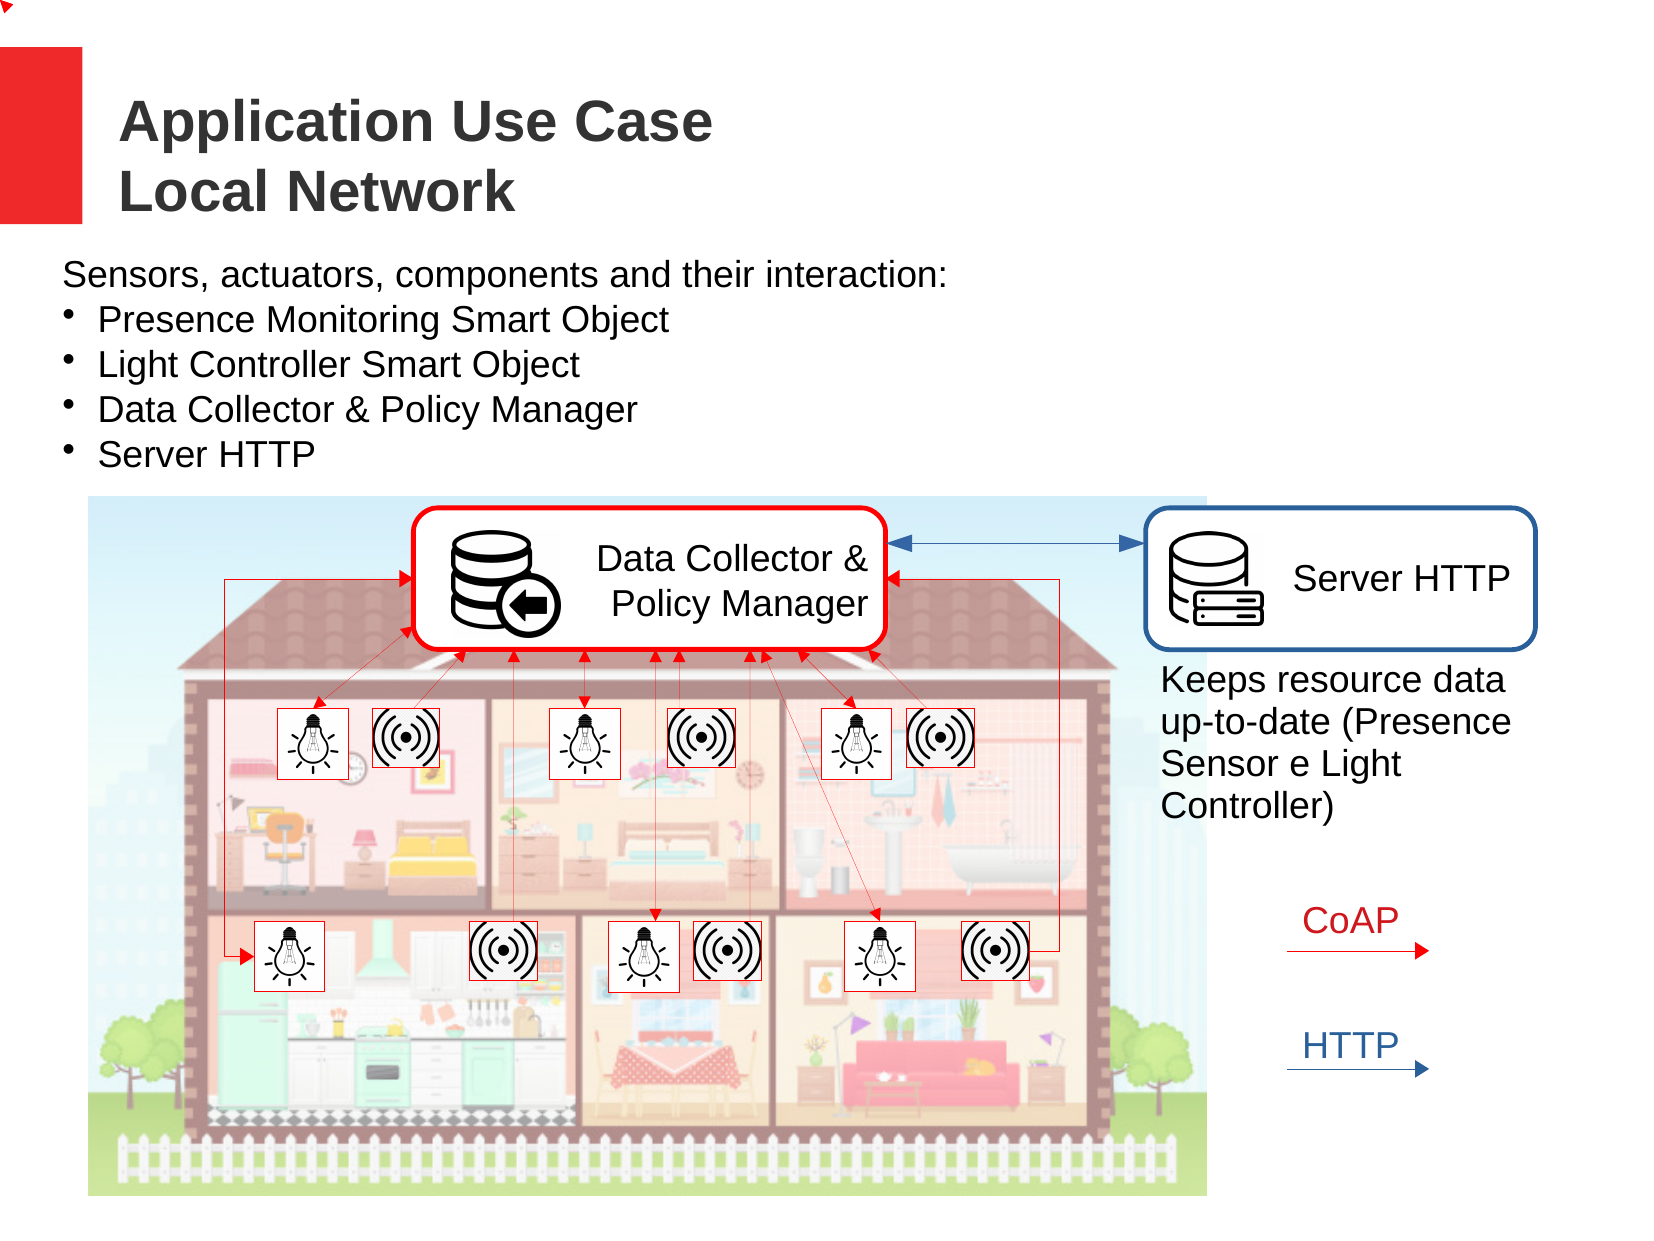

Application Use Case
Local Network
Sensors, actuators, components and their interaction:
Presence Monitoring Smart Object
Light Controller Smart Object
Data Collector & Policy Manager
Server HTTP
Data Collector &
Policy Manager
Server HTTP
Keeps resource data up-to-date (Presence Sensor e Light Controller)
CoAP
HTTP